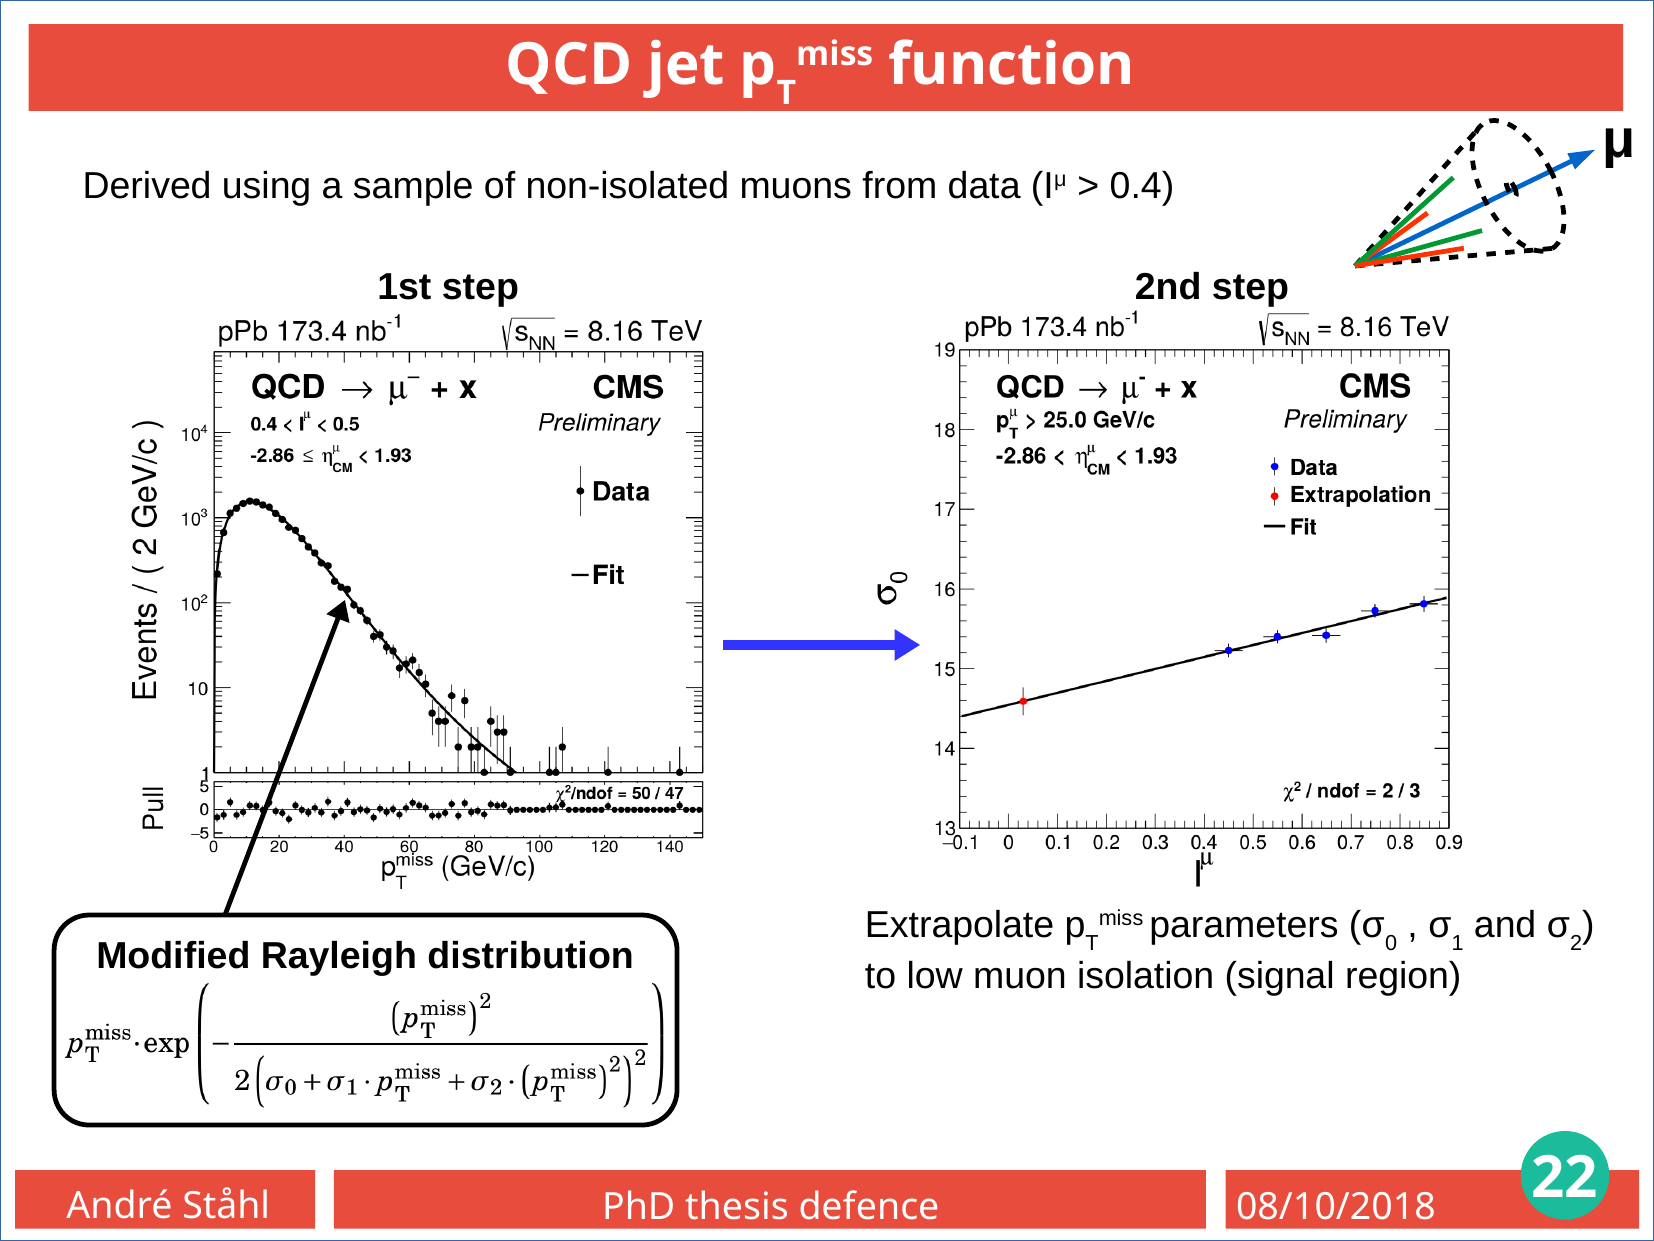

# QCD jet pTmiss function
μ
Derived using a sample of non-isolated muons from data (Iμ > 0.4)
1st step
2nd step
Extrapolate pTmiss parameters (σ0 , σ1 and σ2) to low muon isolation (signal region)
Modified Rayleigh distribution
22
08/10/2018